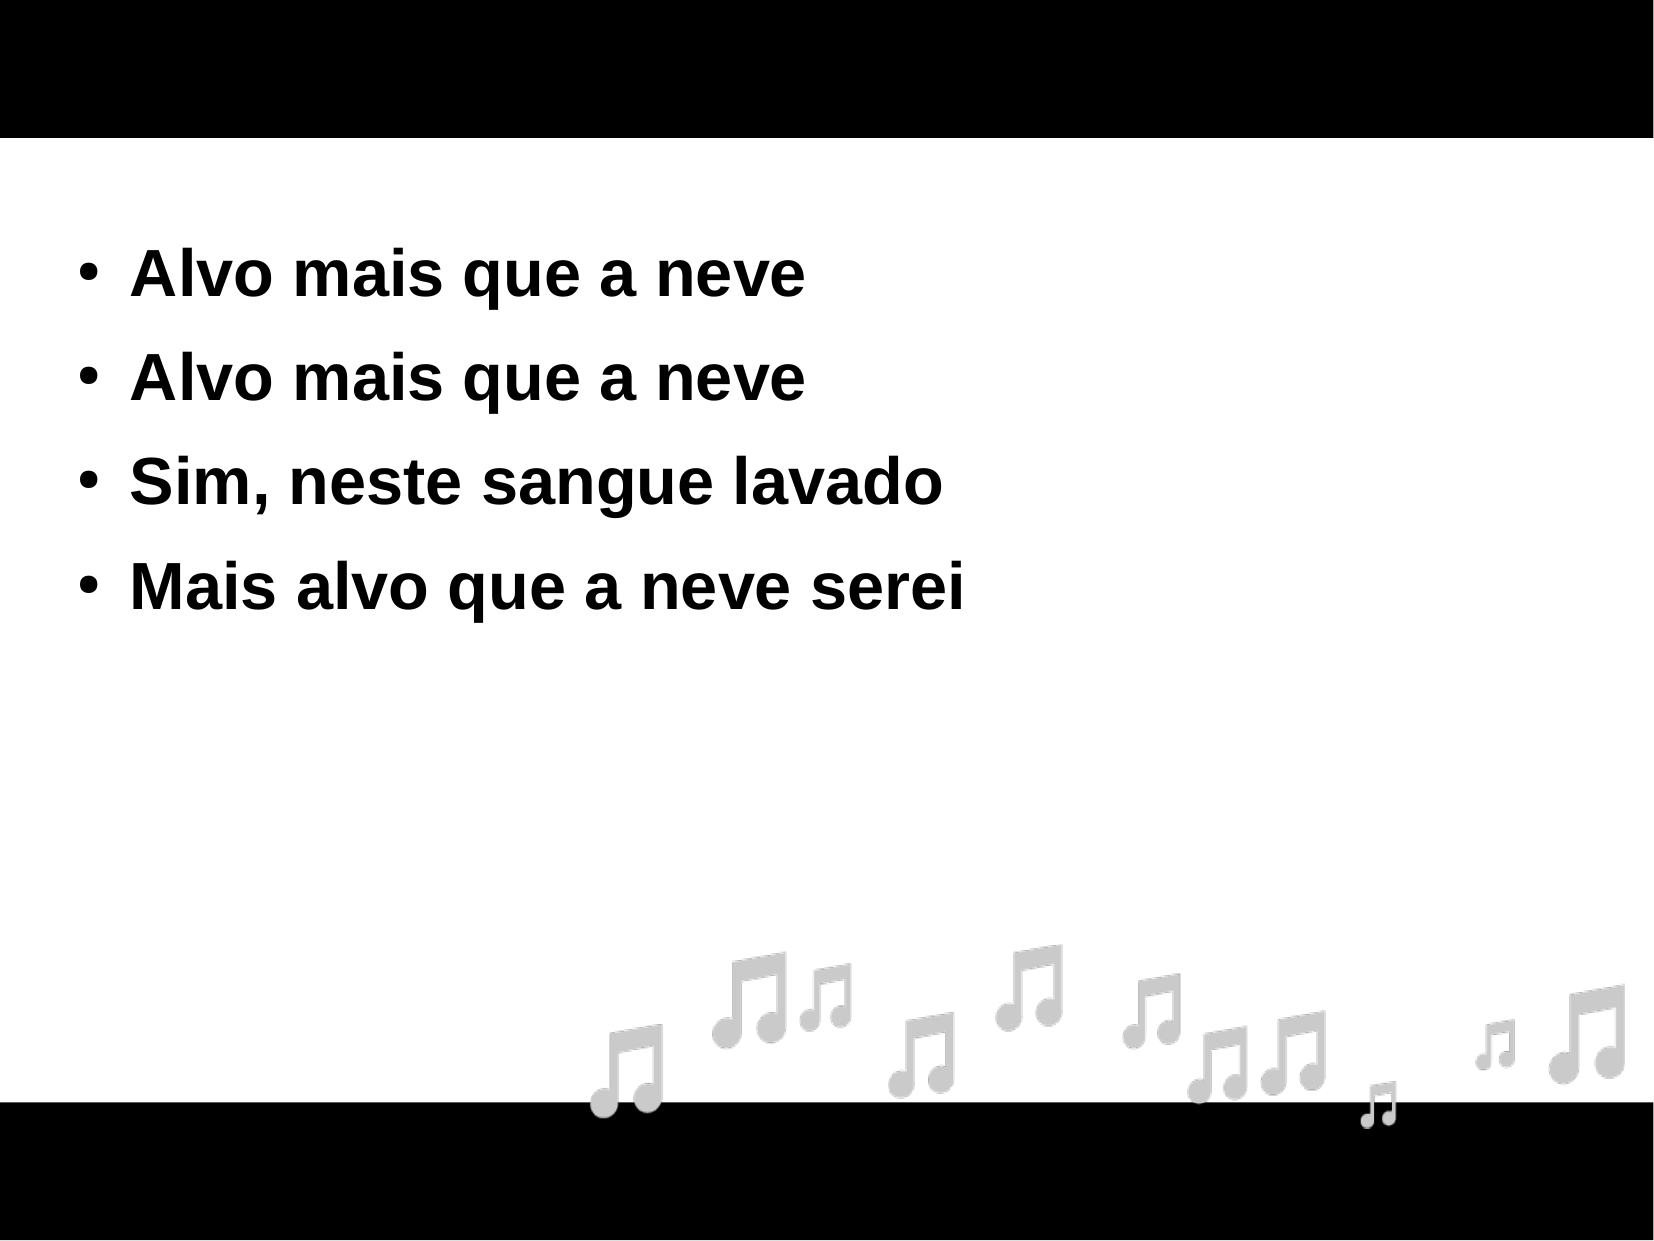

# Alvo mais que a neve
Alvo mais que a neve
Sim, neste sangue lavado
Mais alvo que a neve serei